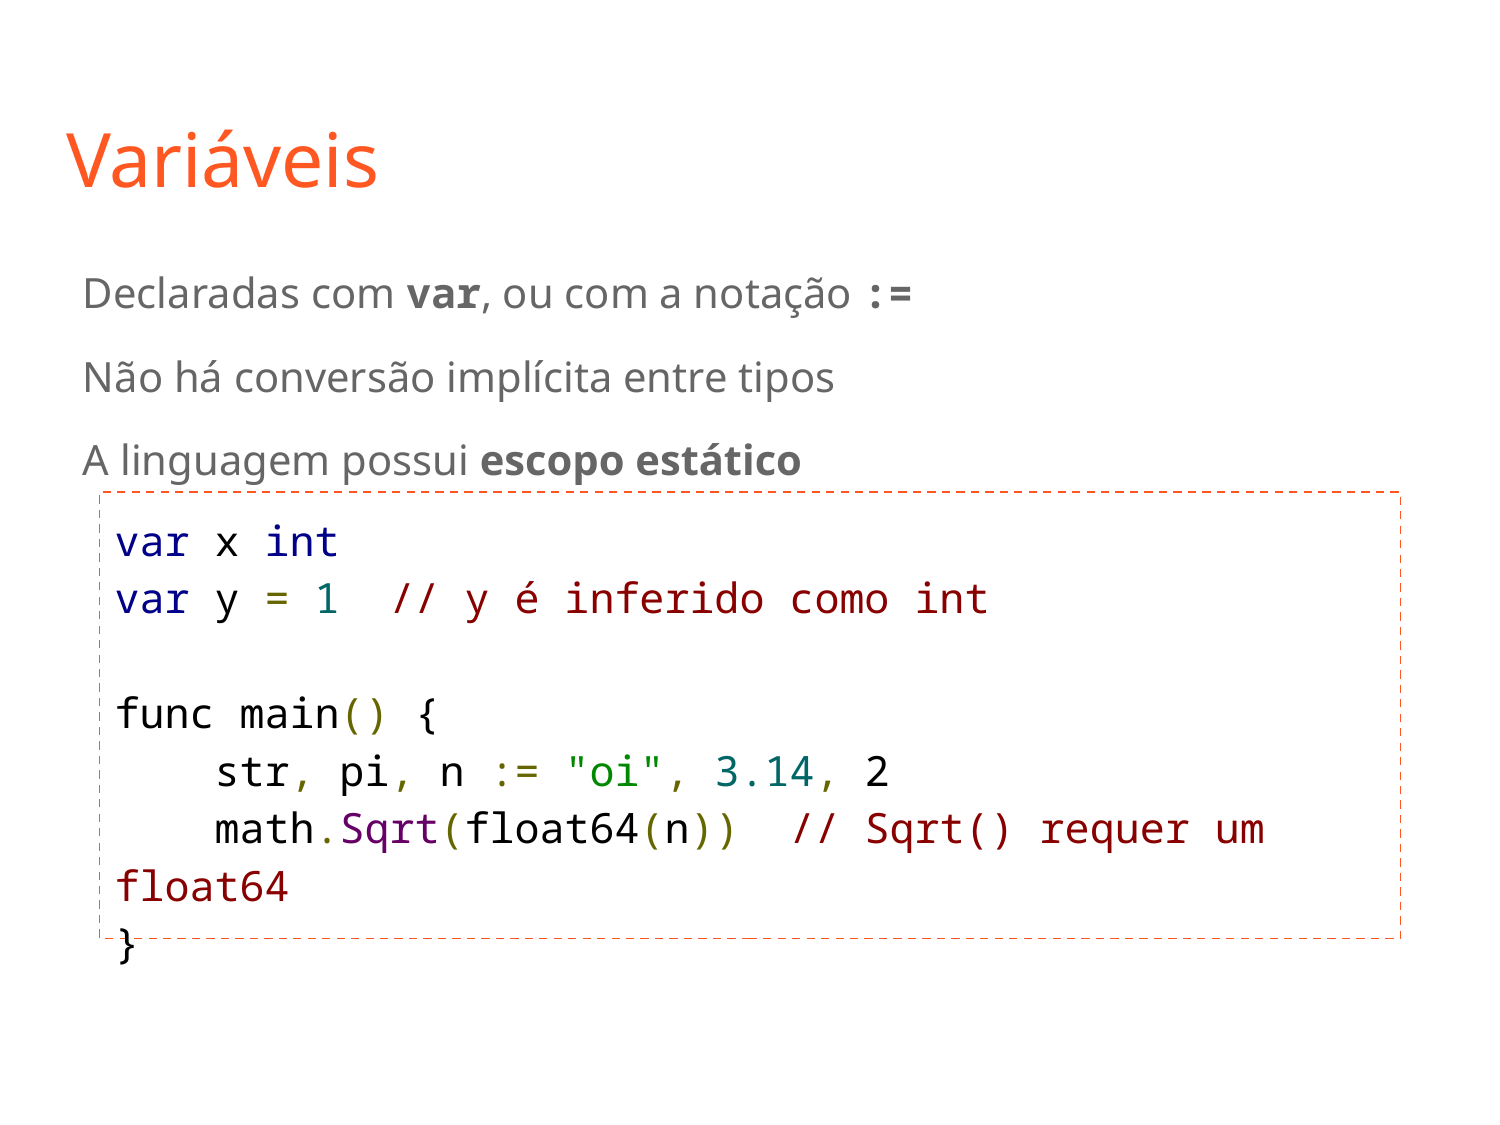

# Variáveis
Declaradas com var, ou com a notação :=
Não há conversão implícita entre tipos
A linguagem possui escopo estático
var x int
var y = 1 // y é inferido como int
func main() {
 str, pi, n := "oi", 3.14, 2
 math.Sqrt(float64(n)) // Sqrt() requer um float64
}